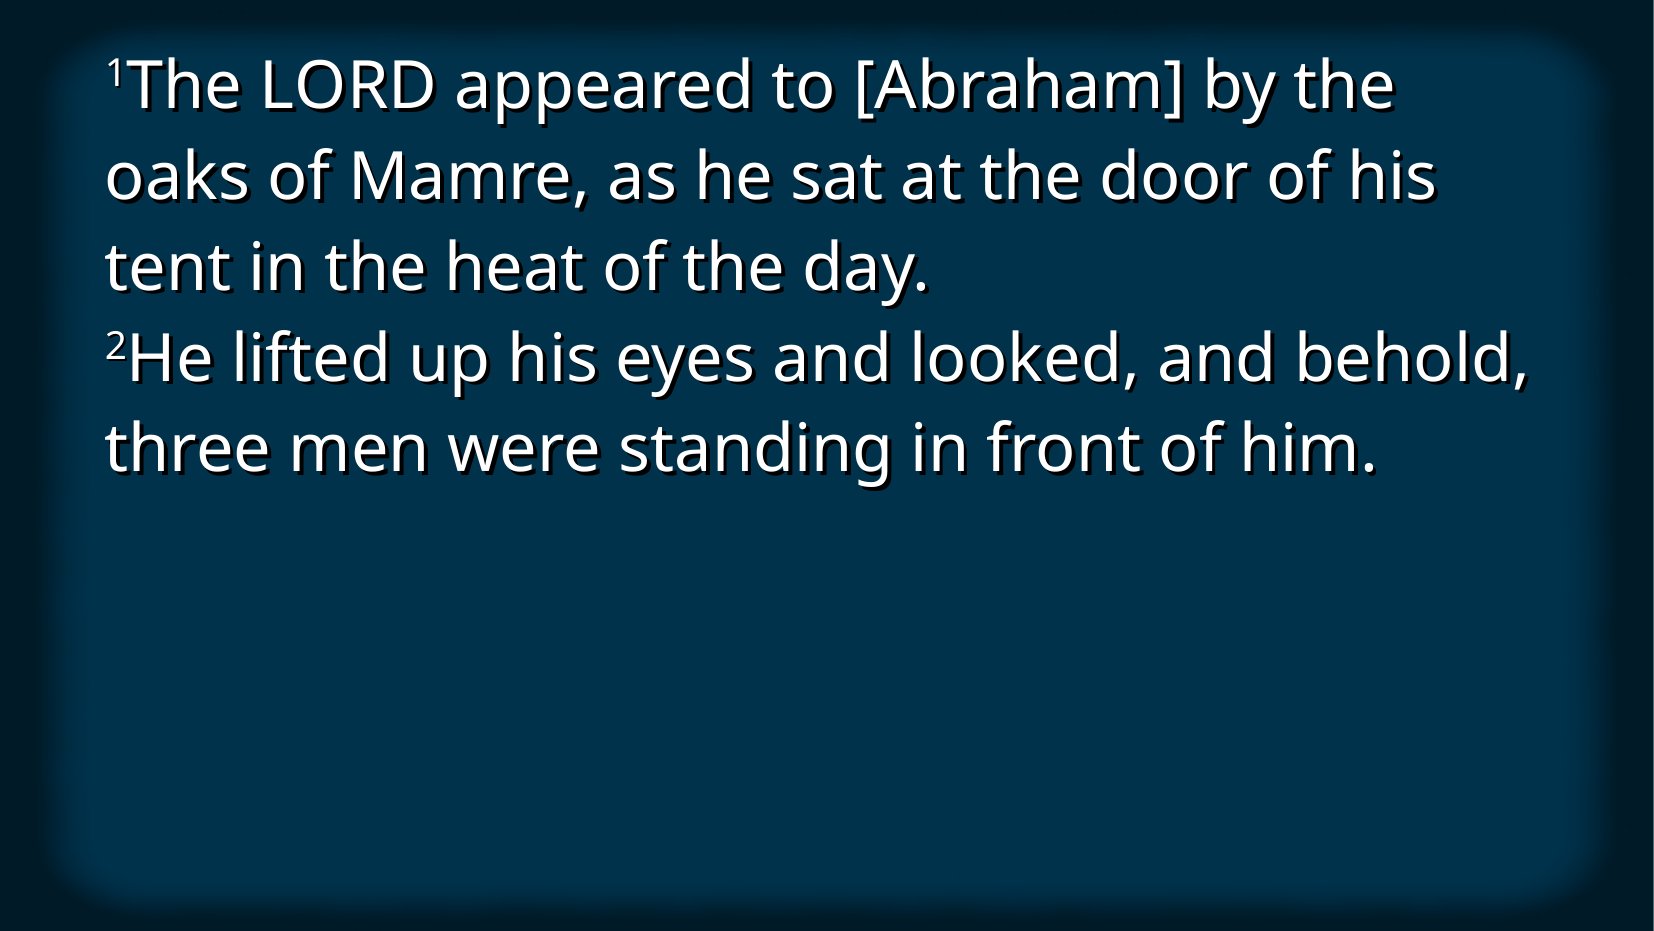

1The LORD appeared to [Abraham] by the oaks of Mamre, as he sat at the door of his tent in the heat of the day.
2He lifted up his eyes and looked, and behold, three men were standing in front of him.